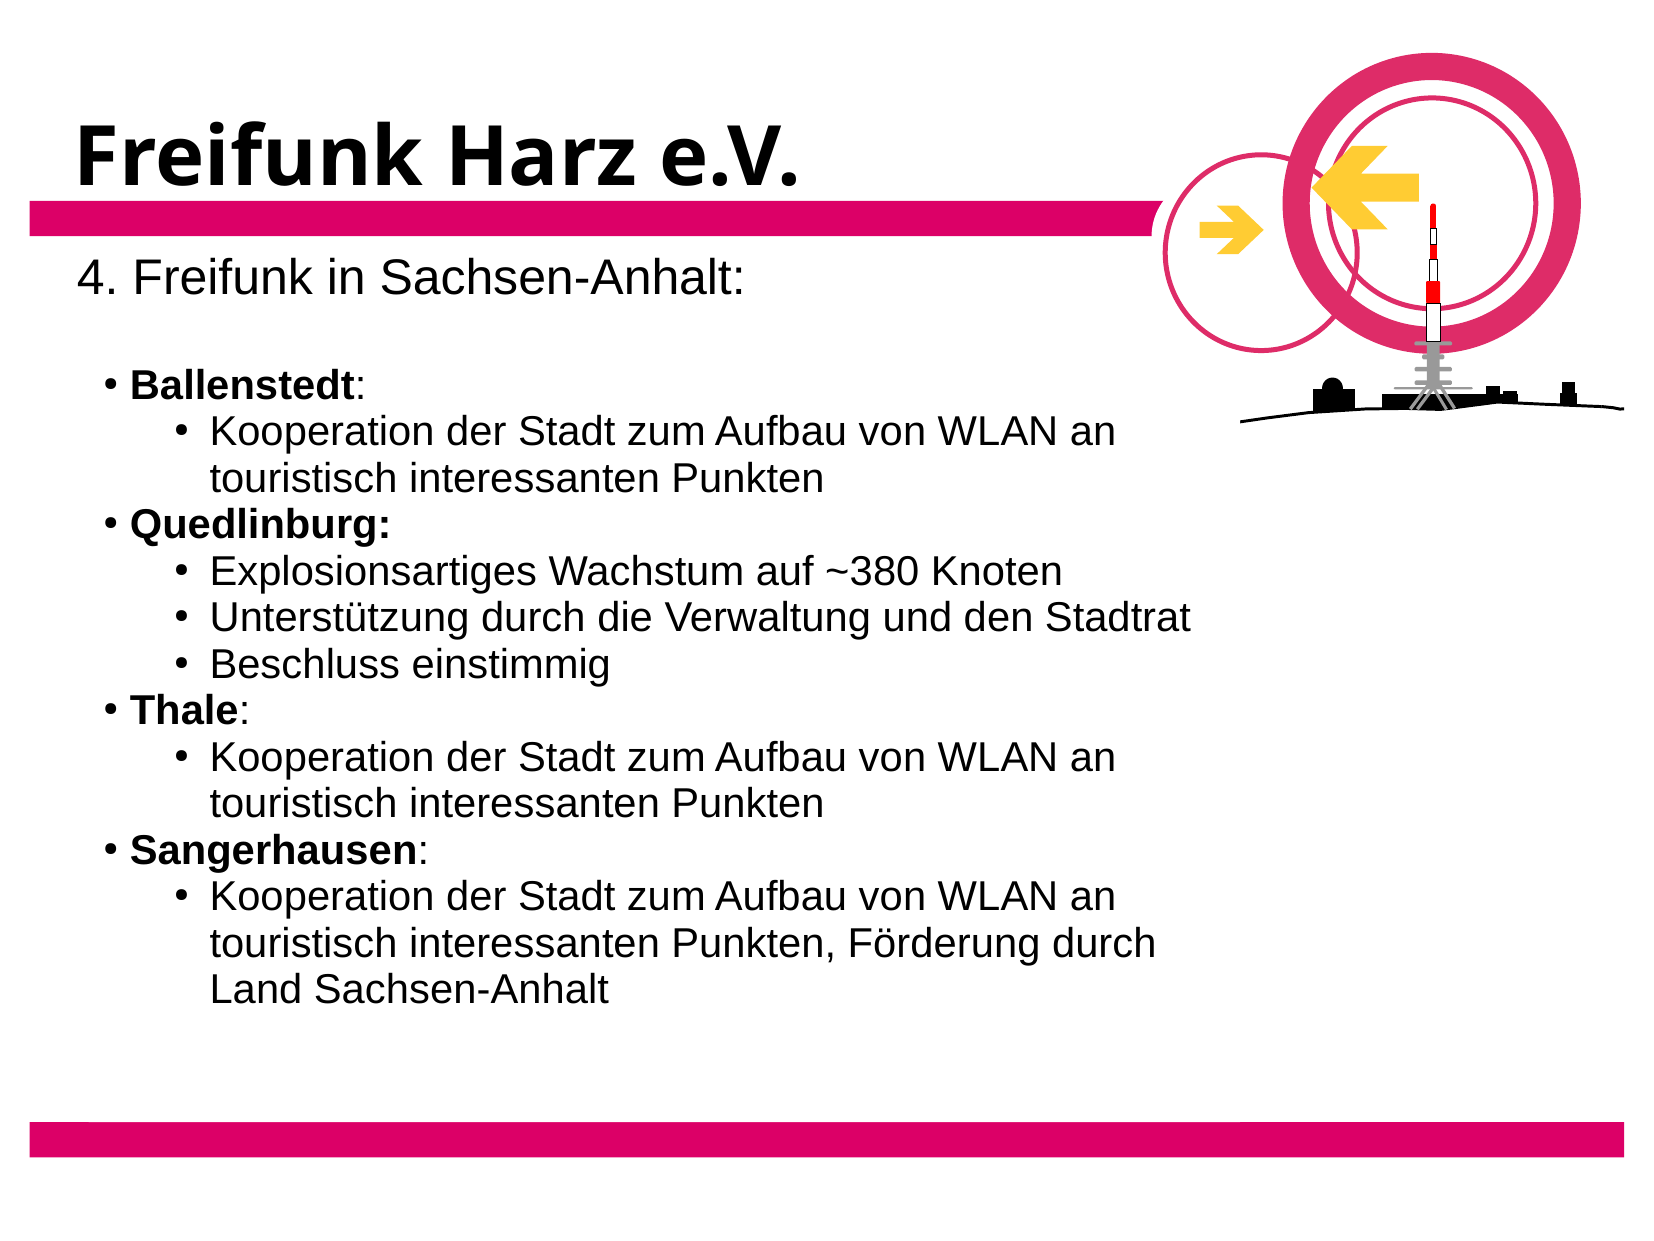

# 4. Freifunk in Sachsen-Anhalt:
 Ballenstedt:
Kooperation der Stadt zum Aufbau von WLAN an touristisch interessanten Punkten
 Quedlinburg:
Explosionsartiges Wachstum auf ~380 Knoten
Unterstützung durch die Verwaltung und den Stadtrat
Beschluss einstimmig
 Thale:
Kooperation der Stadt zum Aufbau von WLAN an touristisch interessanten Punkten
 Sangerhausen:
Kooperation der Stadt zum Aufbau von WLAN an touristisch interessanten Punkten, Förderung durch Land Sachsen-Anhalt